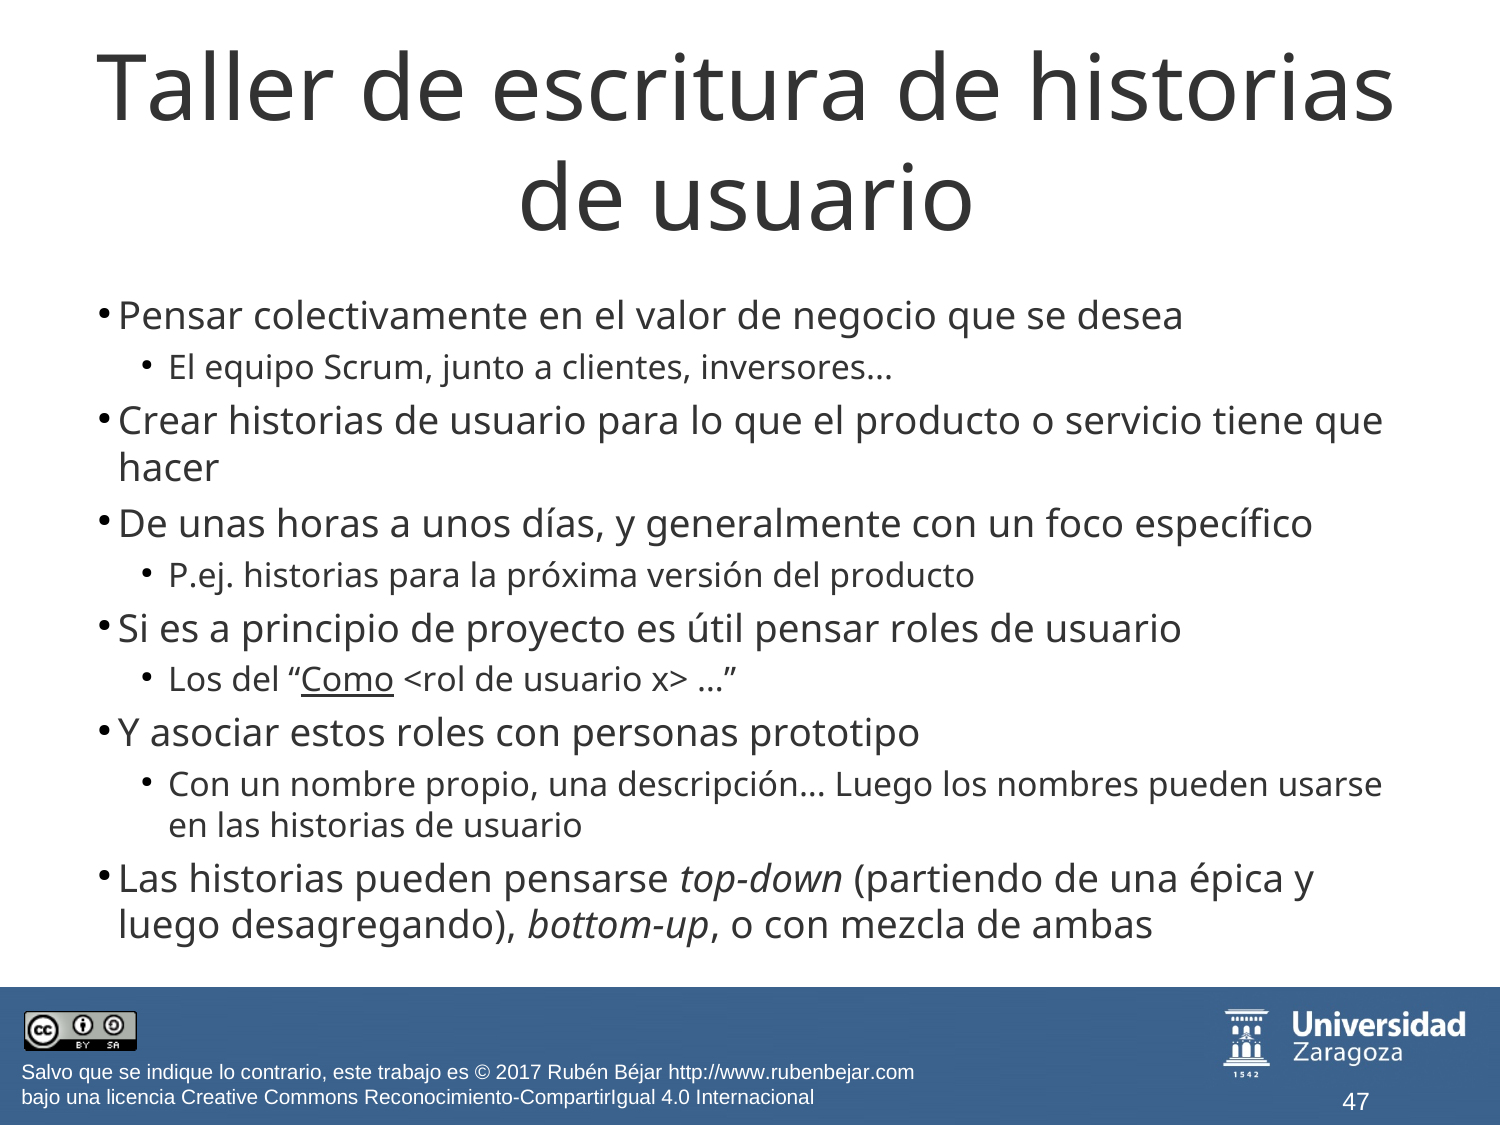

# Taller de escritura de historias de usuario
Pensar colectivamente en el valor de negocio que se desea
El equipo Scrum, junto a clientes, inversores...
Crear historias de usuario para lo que el producto o servicio tiene que hacer
De unas horas a unos días, y generalmente con un foco específico
P.ej. historias para la próxima versión del producto
Si es a principio de proyecto es útil pensar roles de usuario
Los del “Como <rol de usuario x> …”
Y asociar estos roles con personas prototipo
Con un nombre propio, una descripción... Luego los nombres pueden usarse en las historias de usuario
Las historias pueden pensarse top-down (partiendo de una épica y luego desagregando), bottom-up, o con mezcla de ambas